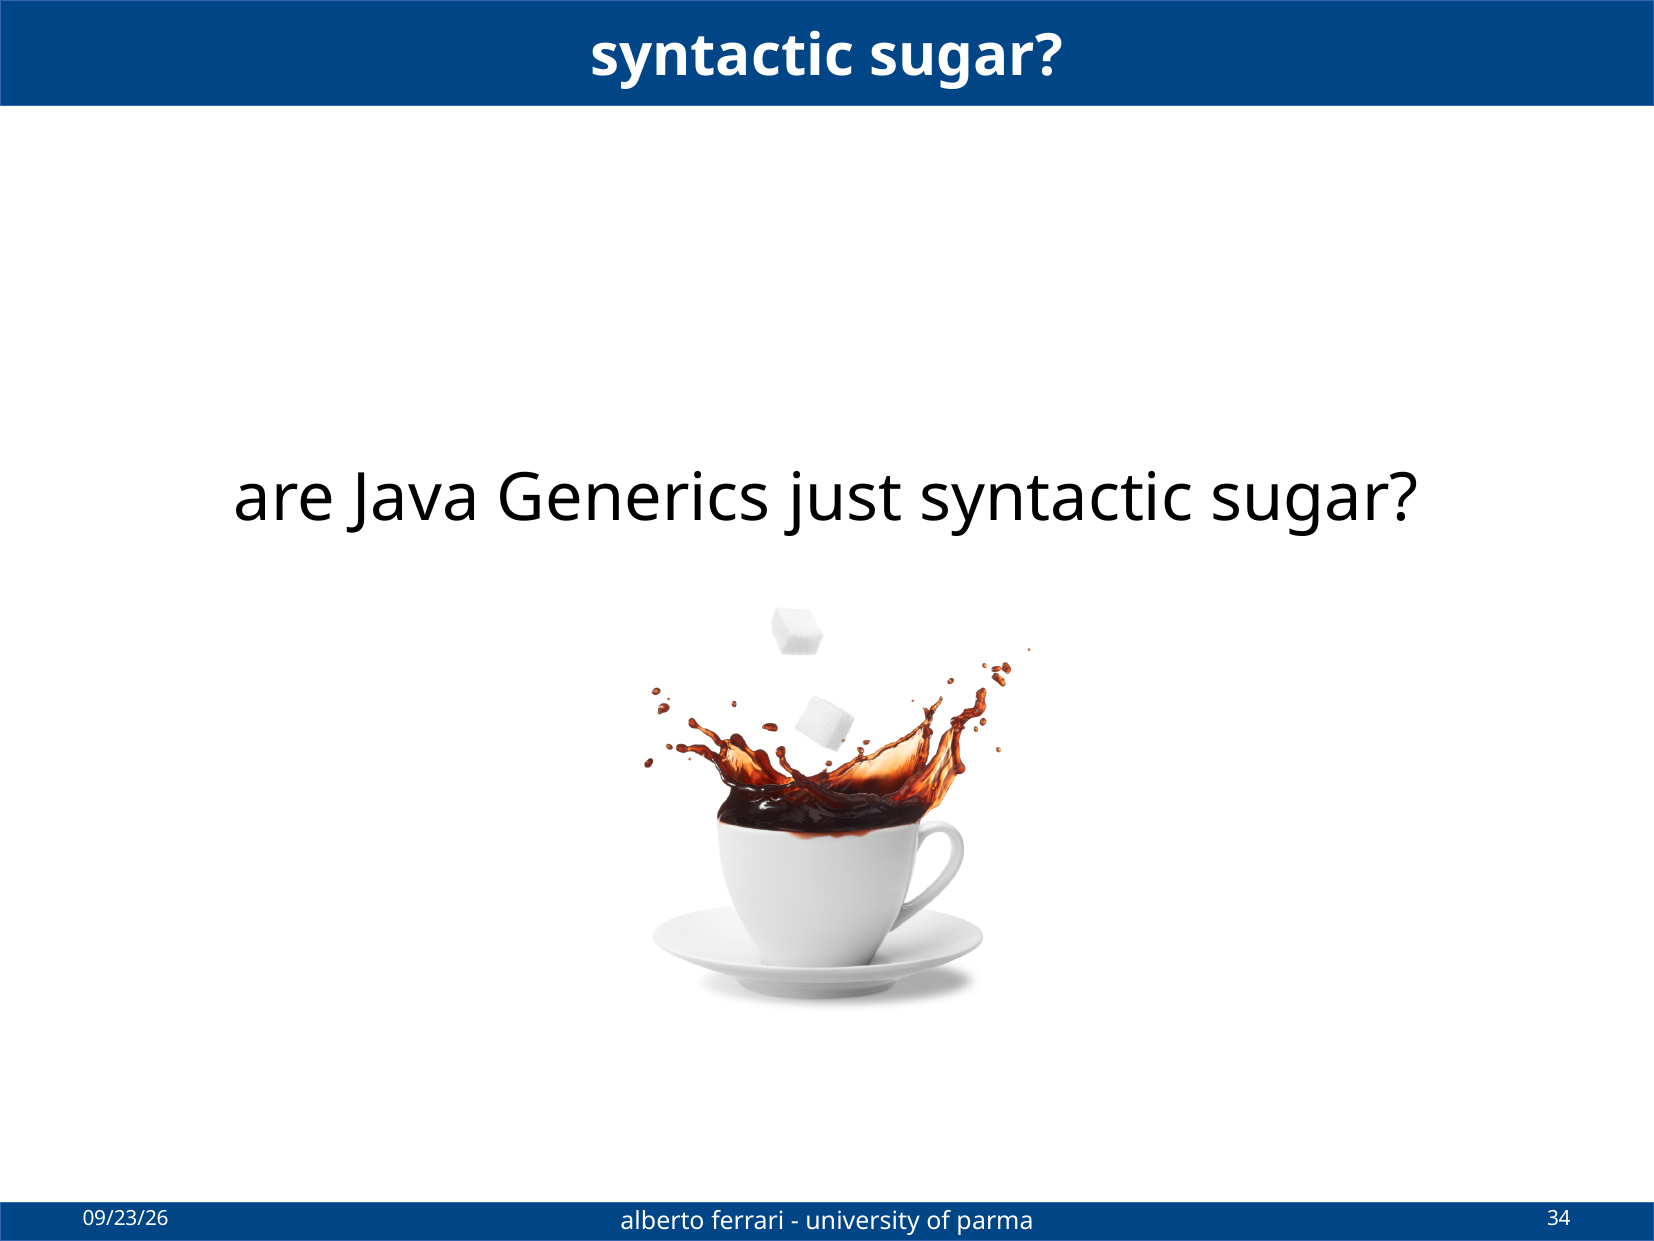

# syntactic sugar?
are Java Generics just syntactic sugar?
alberto ferrari - university of parma
34